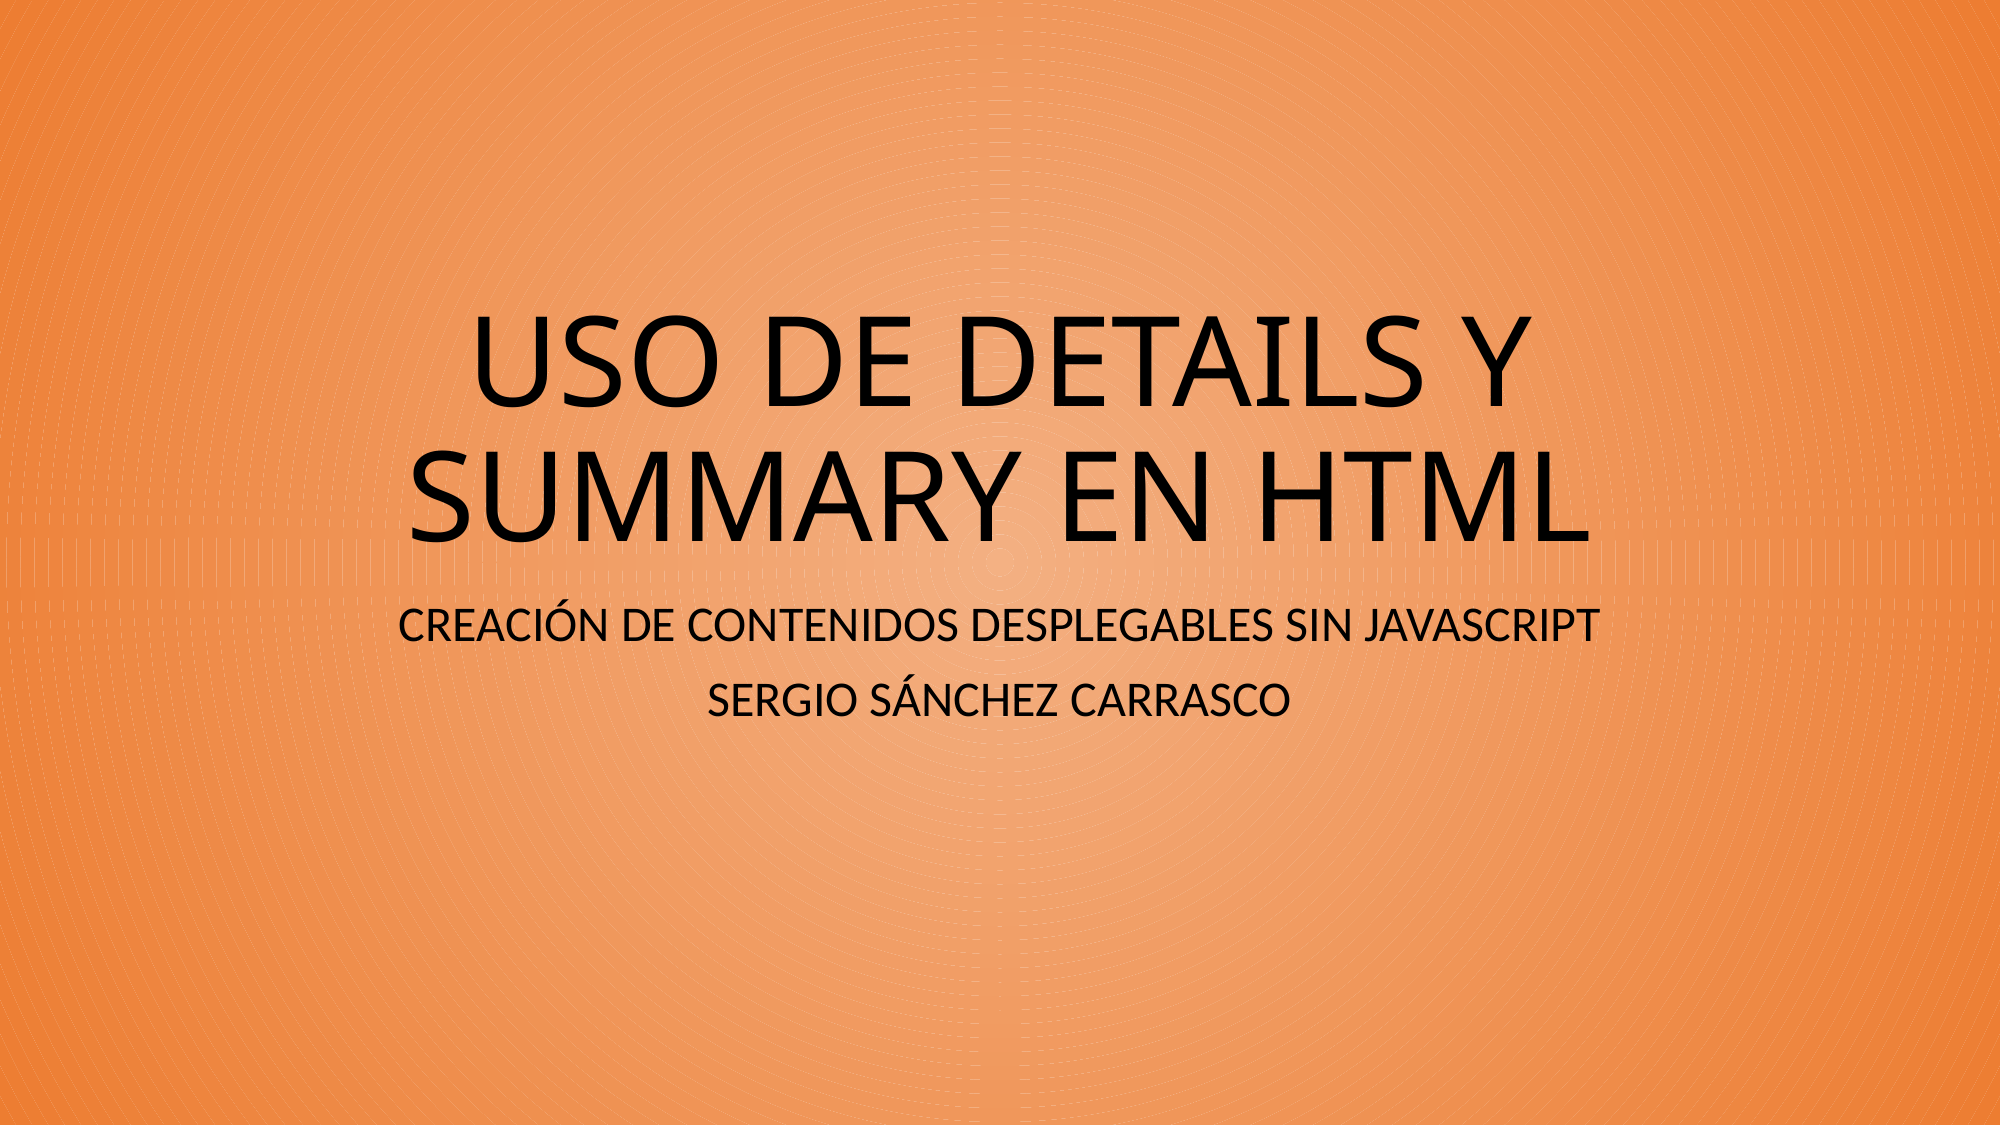

# USO DE DETAILS Y SUMMARY EN HTML
CREACIÓN DE CONTENIDOS DESPLEGABLES SIN JAVASCRIPT
SERGIO SÁNCHEZ CARRASCO